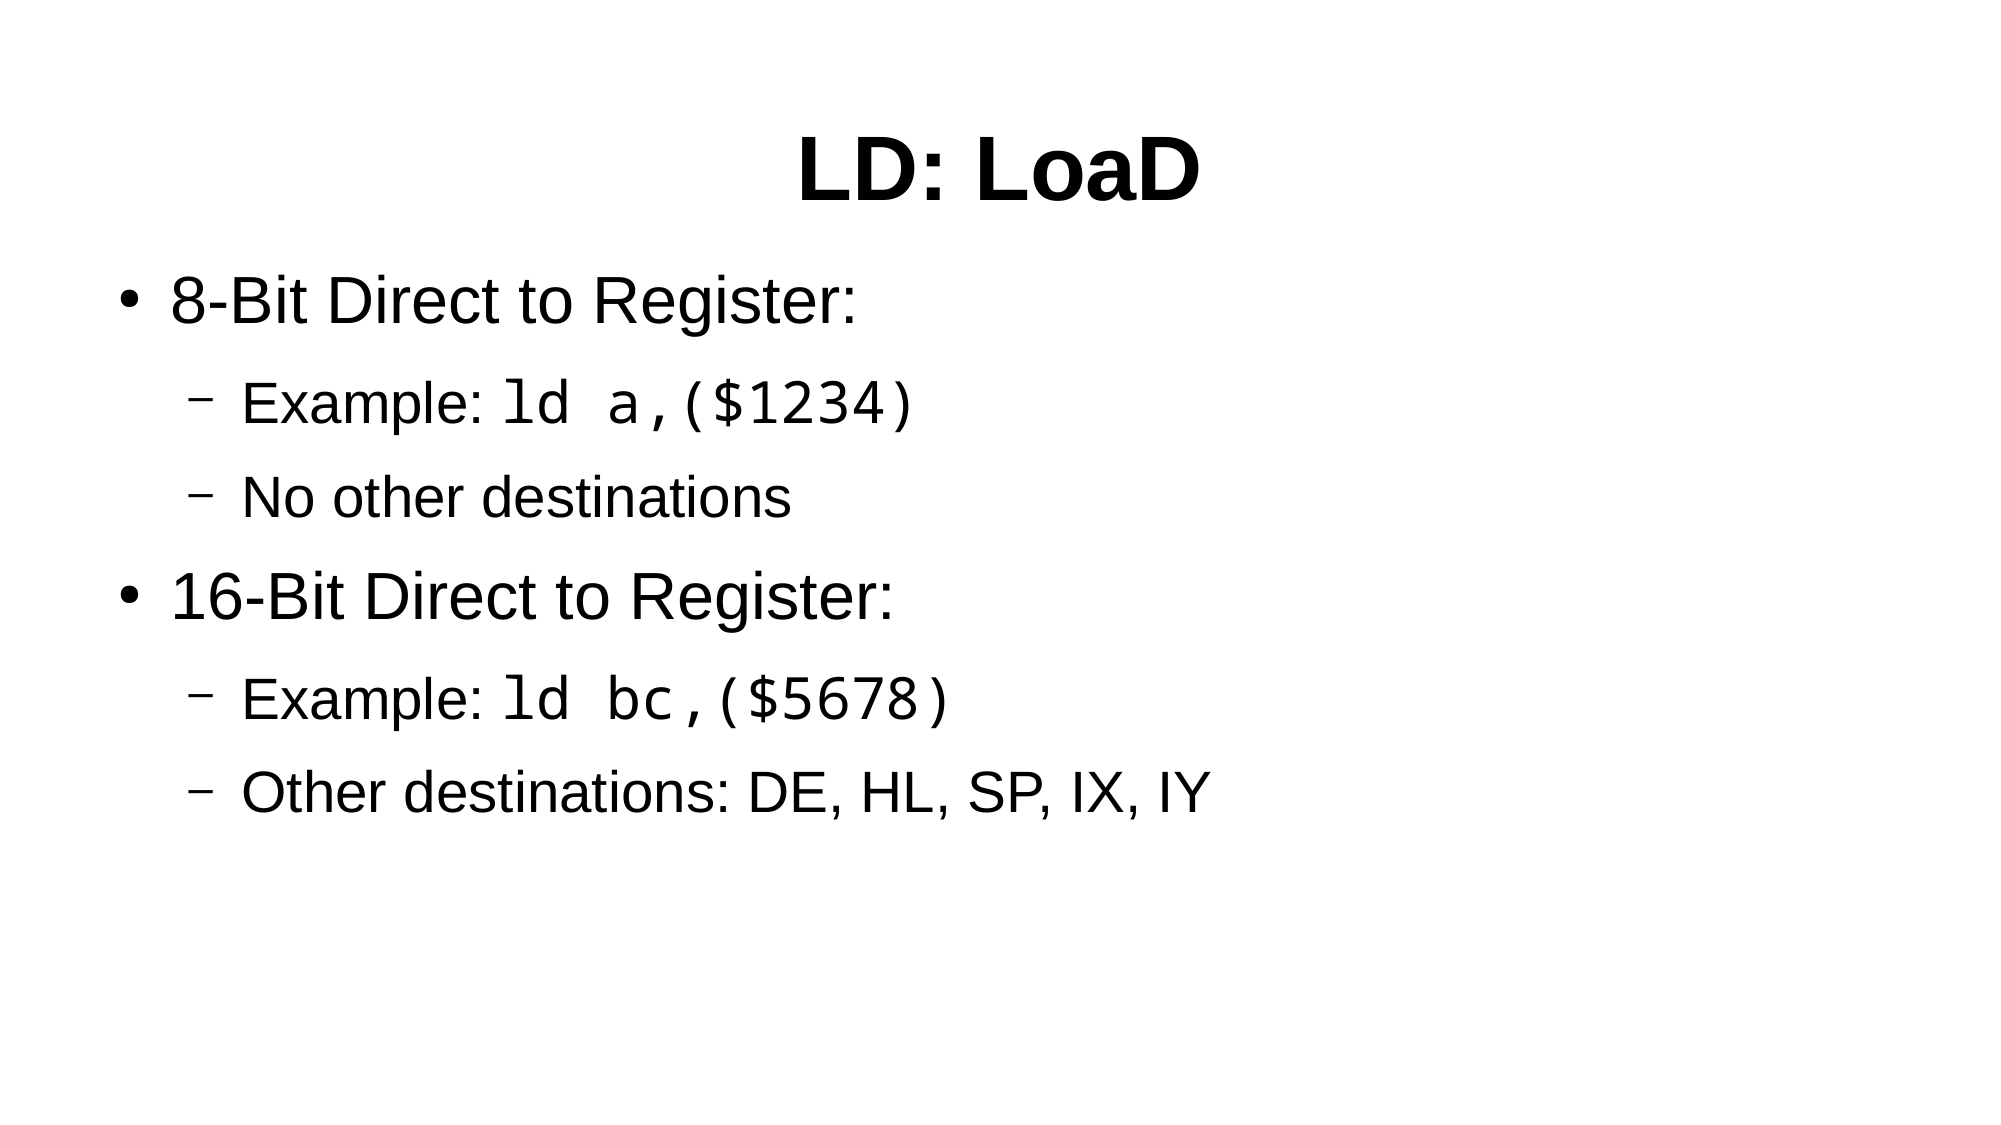

# LD: LoaD
8-Bit Direct to Register:
Example: ld a,($1234)
No other destinations
16-Bit Direct to Register:
Example: ld bc,($5678)
Other destinations: DE, HL, SP, IX, IY